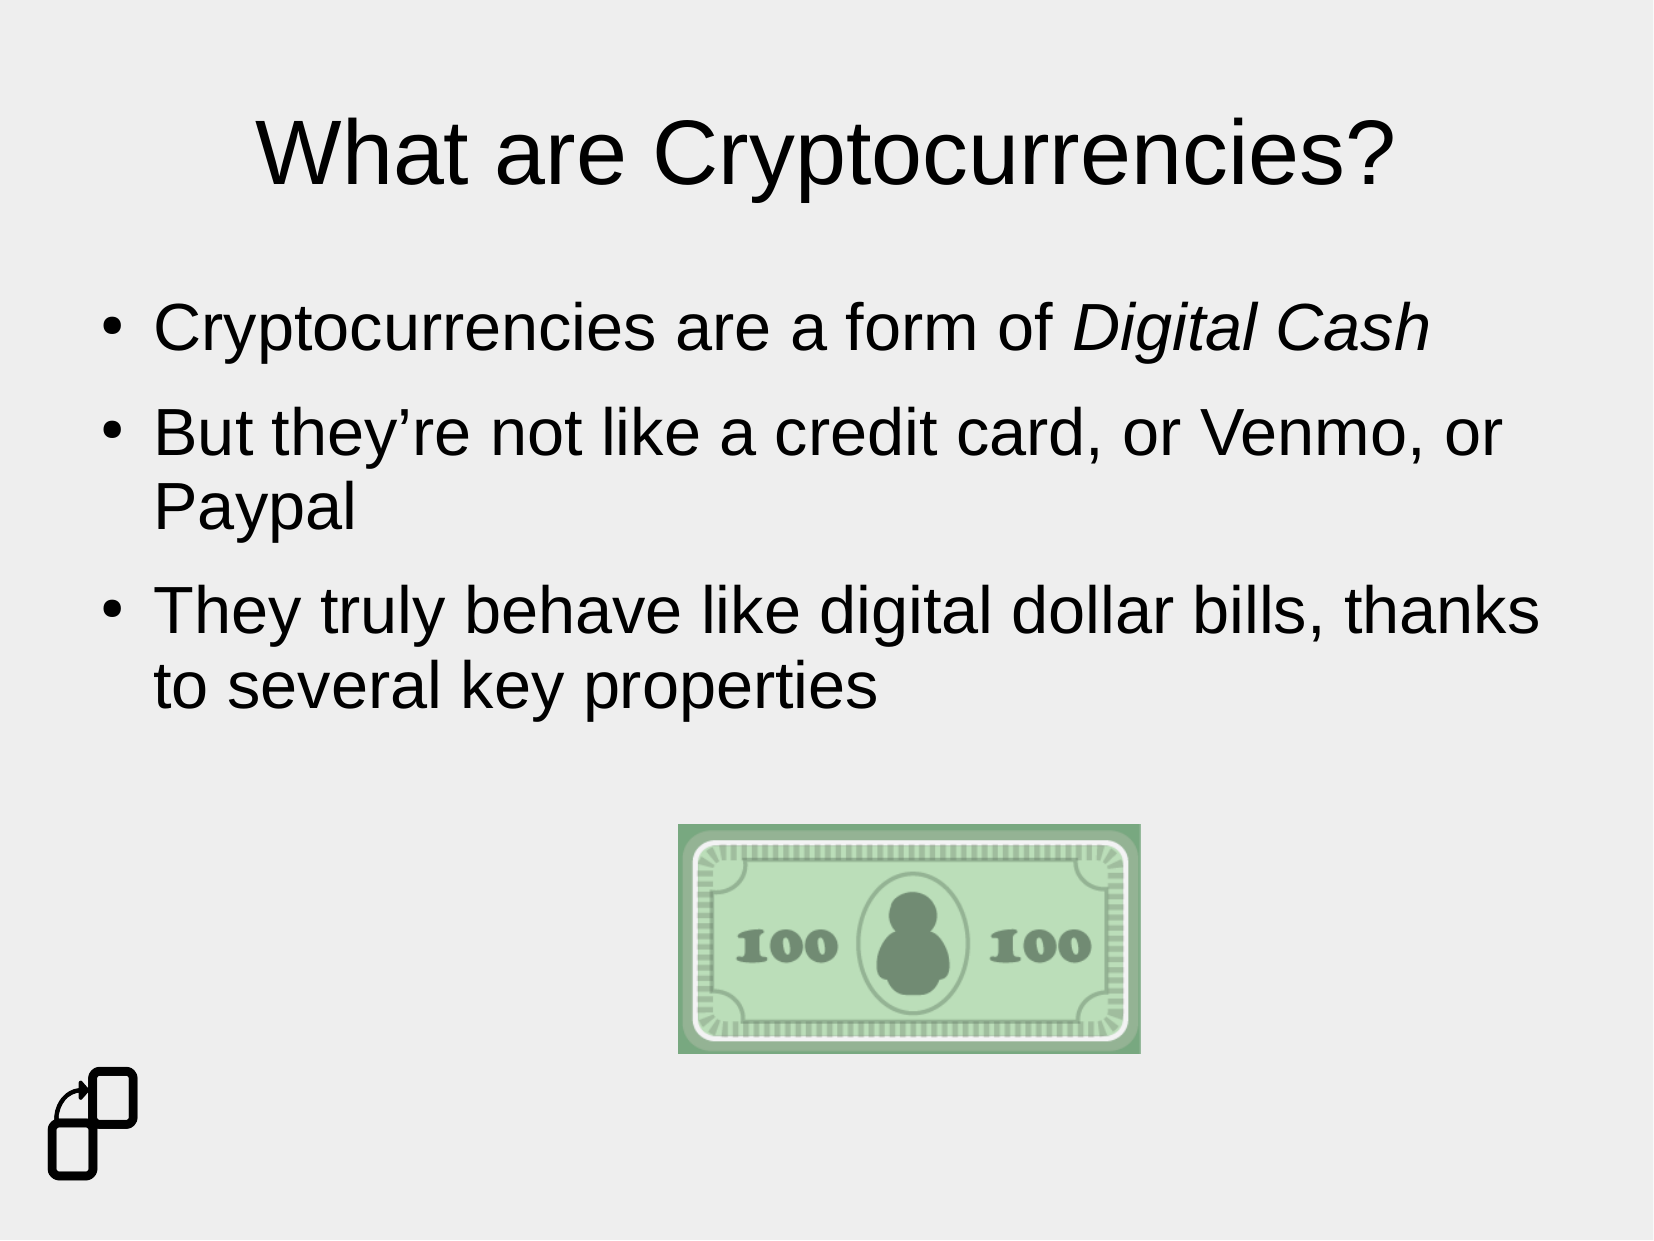

# What are Cryptocurrencies?
Cryptocurrencies are a form of Digital Cash
But they’re not like a credit card, or Venmo, or Paypal
They truly behave like digital dollar bills, thanks to several key properties